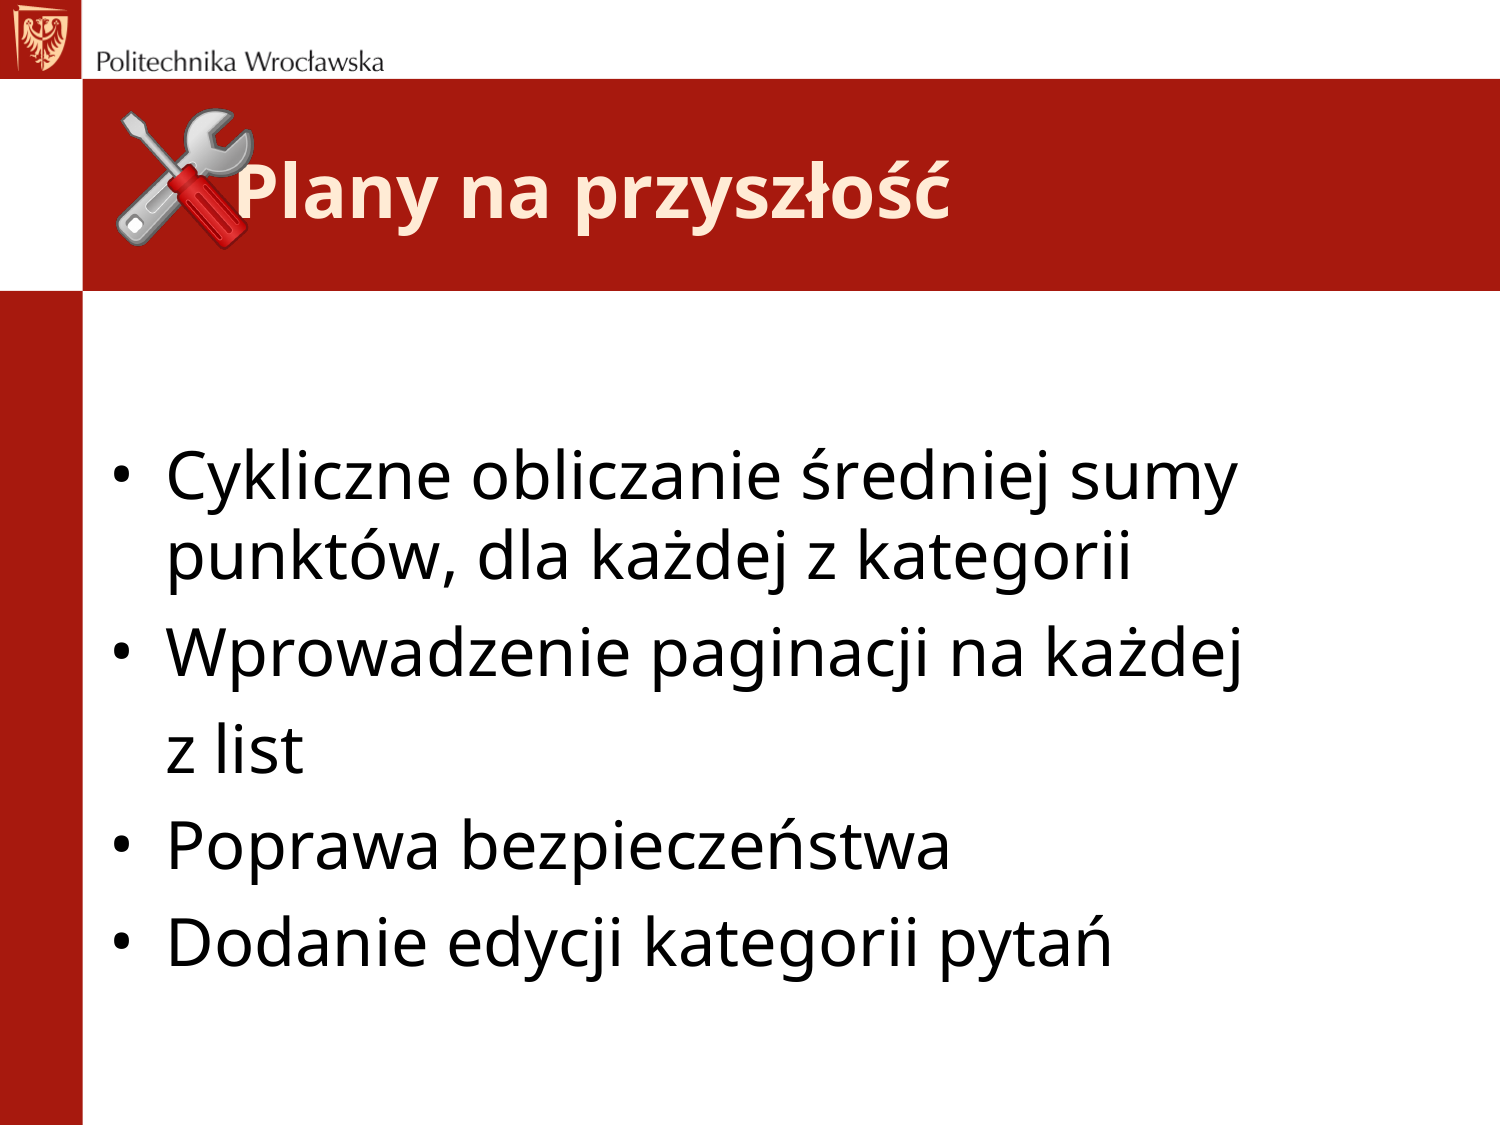

# Plany na przyszłość
Cykliczne obliczanie średniej sumy punktów, dla każdej z kategorii
Wprowadzenie paginacji na każdej
z list
Poprawa bezpieczeństwa
Dodanie edycji kategorii pytań